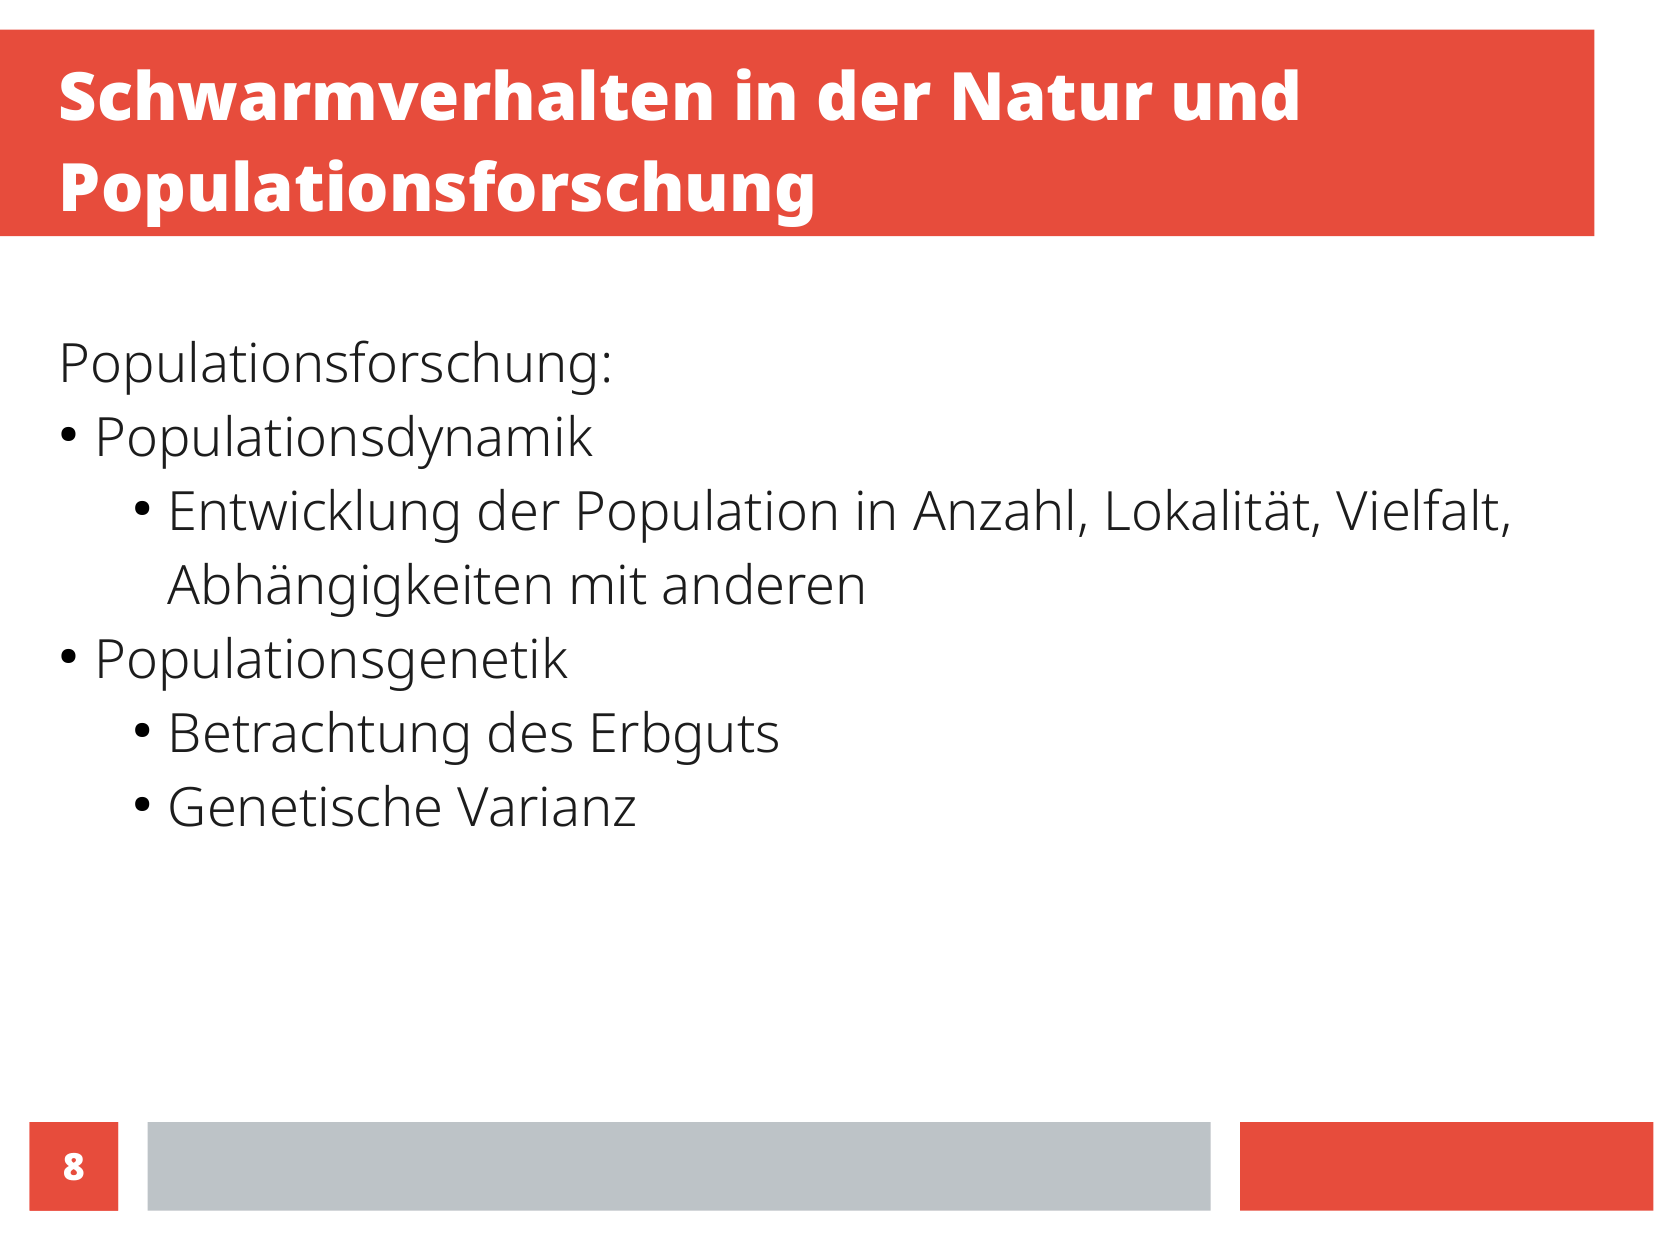

# Schwarmverhalten in der Natur und Populationsforschung
Populationsforschung:
Populationsdynamik
Entwicklung der Population in Anzahl, Lokalität, Vielfalt, Abhängigkeiten mit anderen
Populationsgenetik
Betrachtung des Erbguts
Genetische Varianz
8